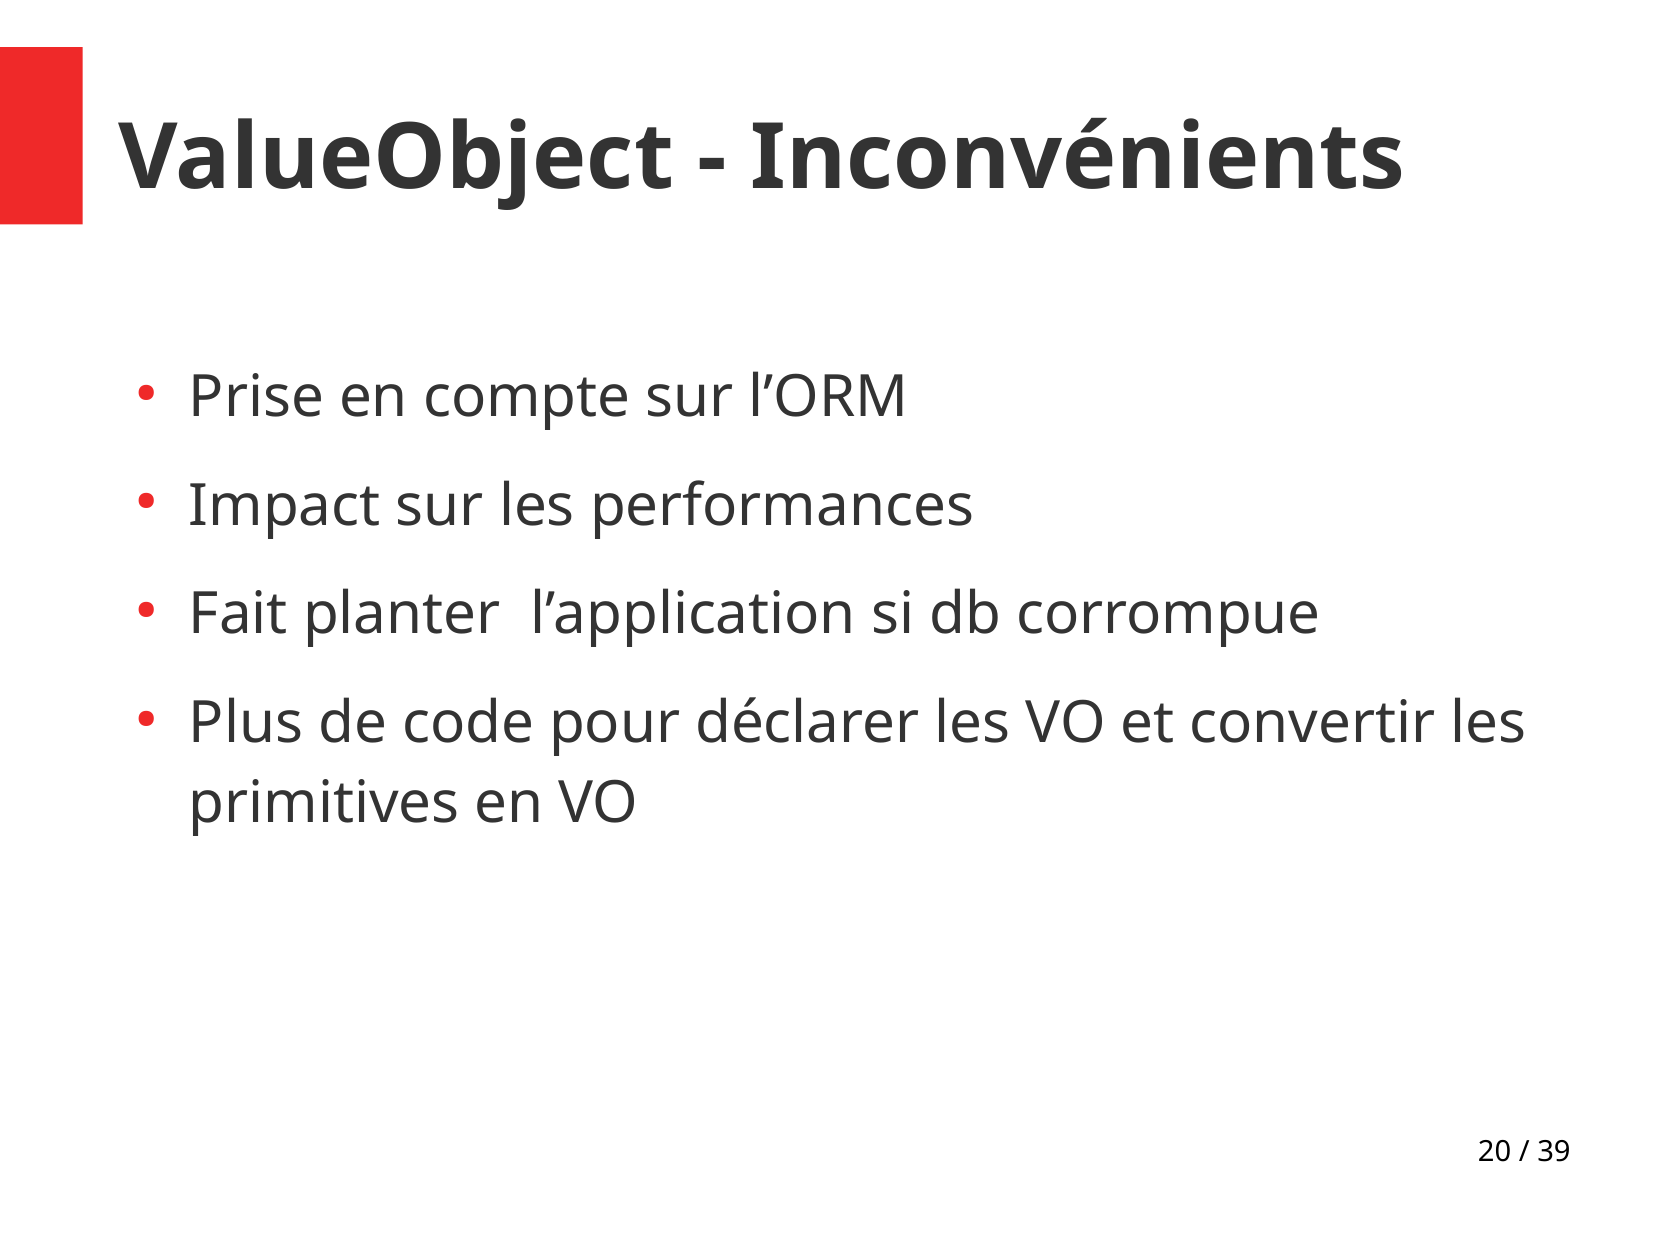

# ValueObject - Inconvénients
Prise en compte sur l’ORM
Impact sur les performances
Fait planter l’application si db corrompue
Plus de code pour déclarer les VO et convertir les primitives en VO
20